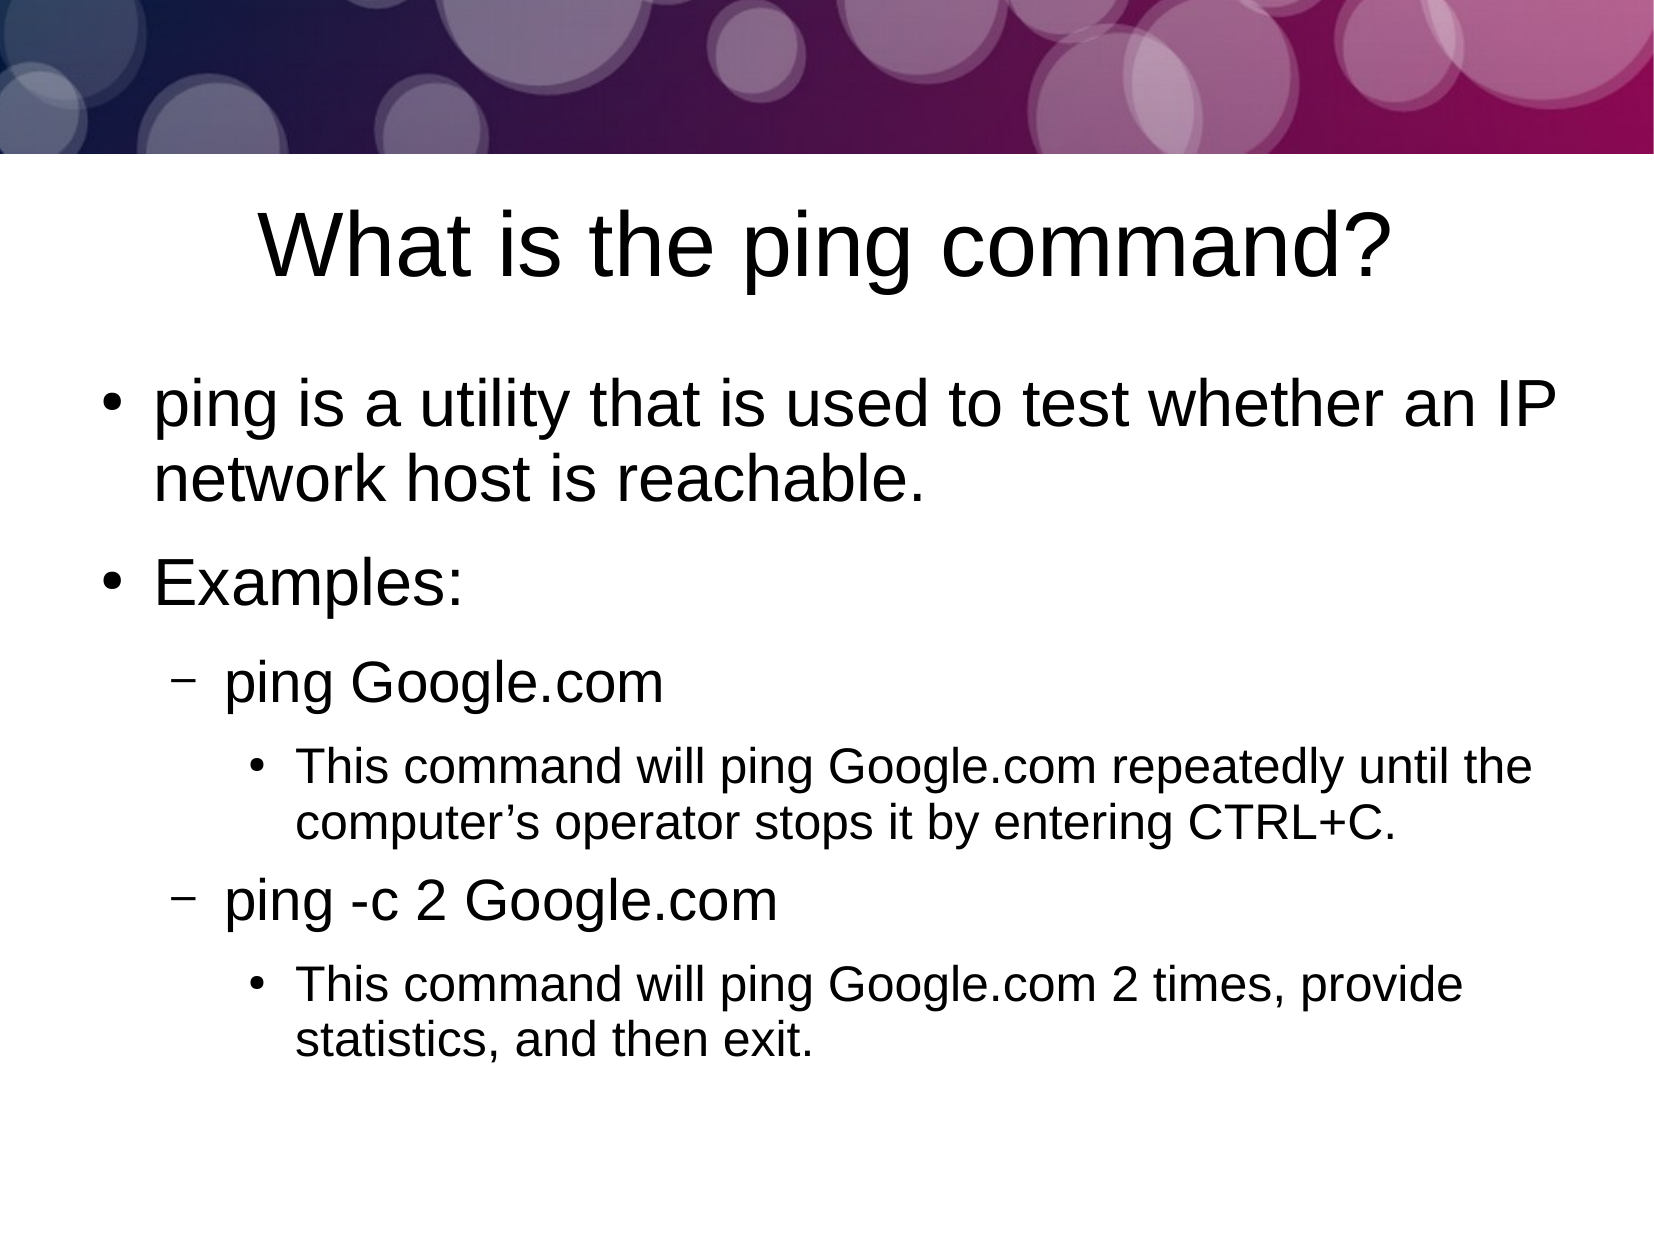

# What is the ping command?
ping is a utility that is used to test whether an IP network host is reachable.
Examples:
ping Google.com
This command will ping Google.com repeatedly until the computer’s operator stops it by entering CTRL+C.
ping -c 2 Google.com
This command will ping Google.com 2 times, provide statistics, and then exit.